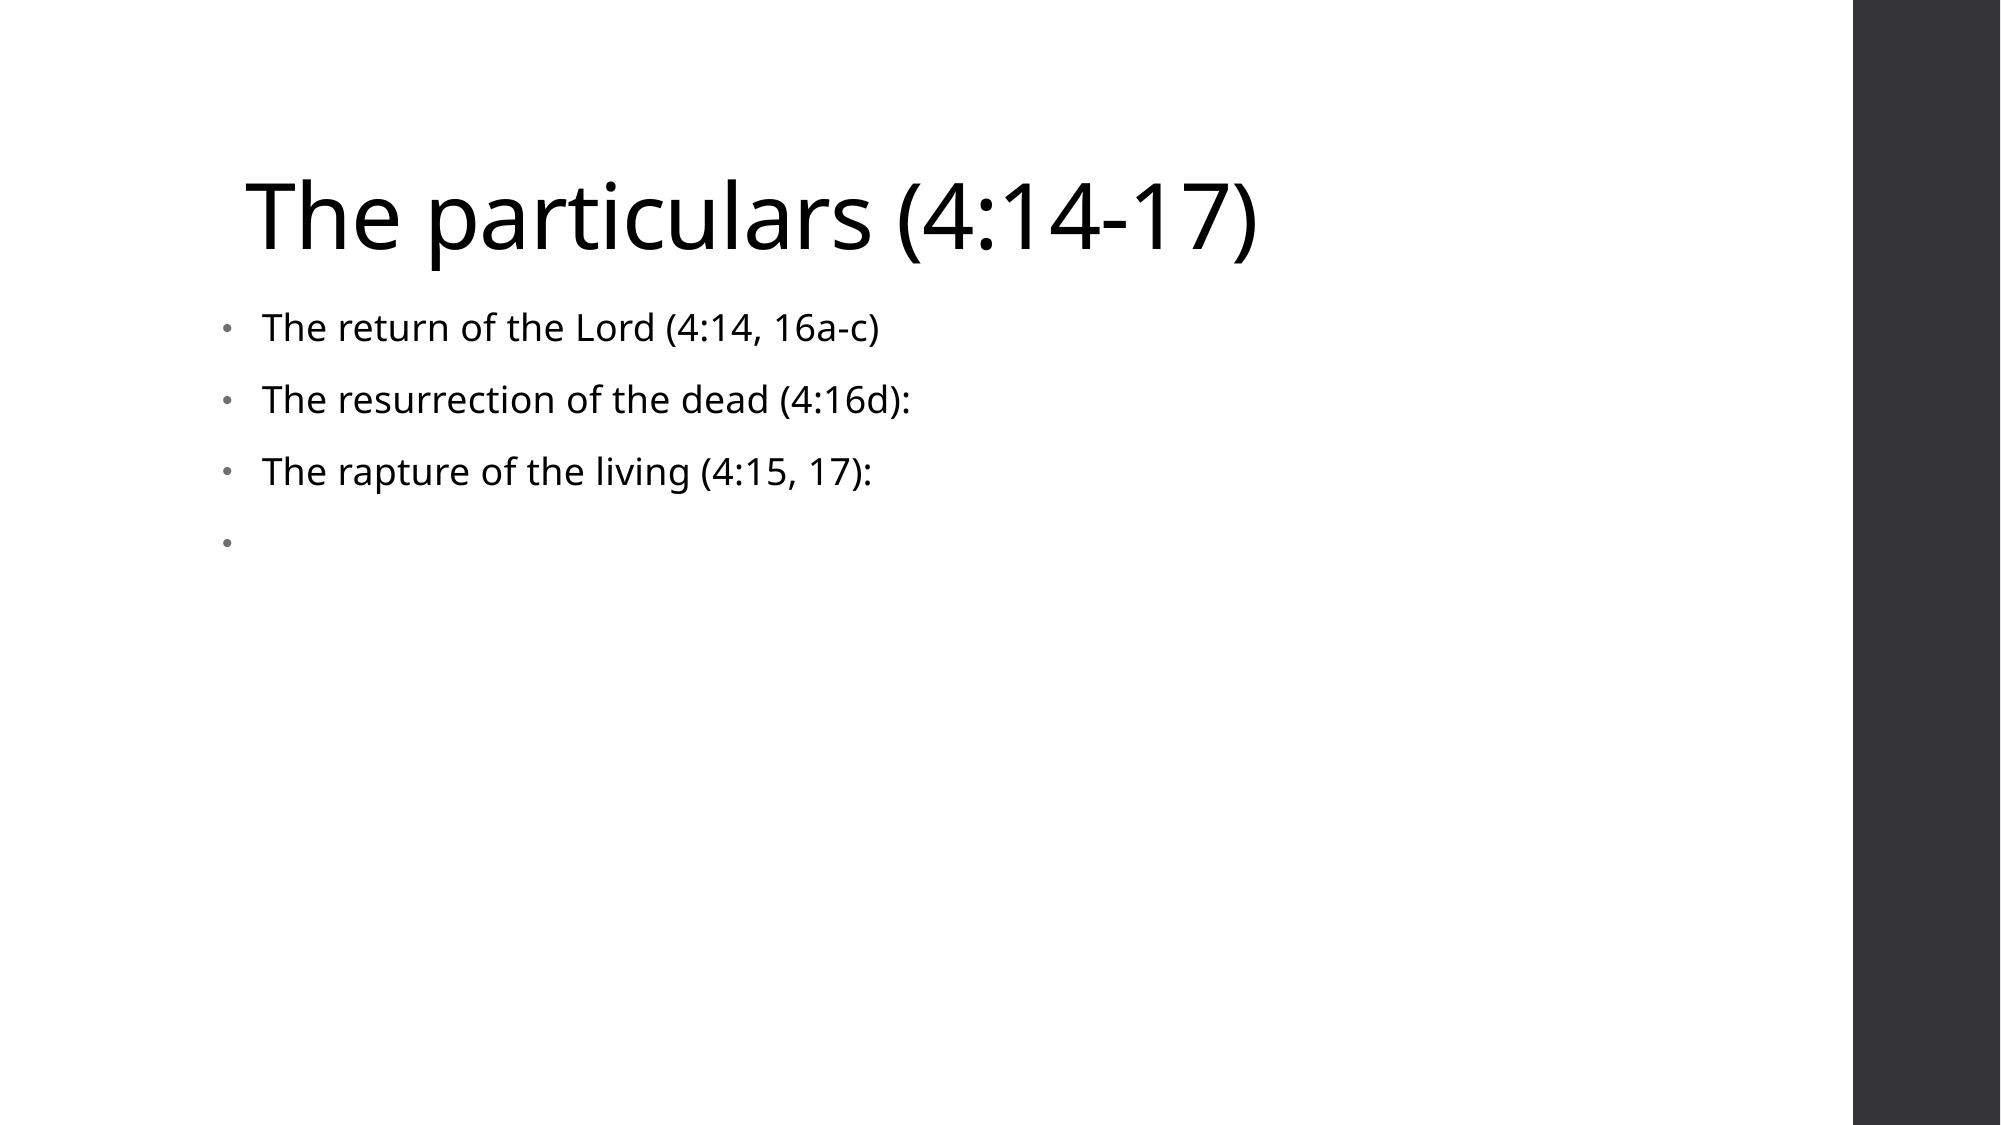

# The particulars (4:14-17)
 The return of the Lord (4:14, 16a-c)
 The resurrection of the dead (4:16d):
 The rapture of the living (4:15, 17):